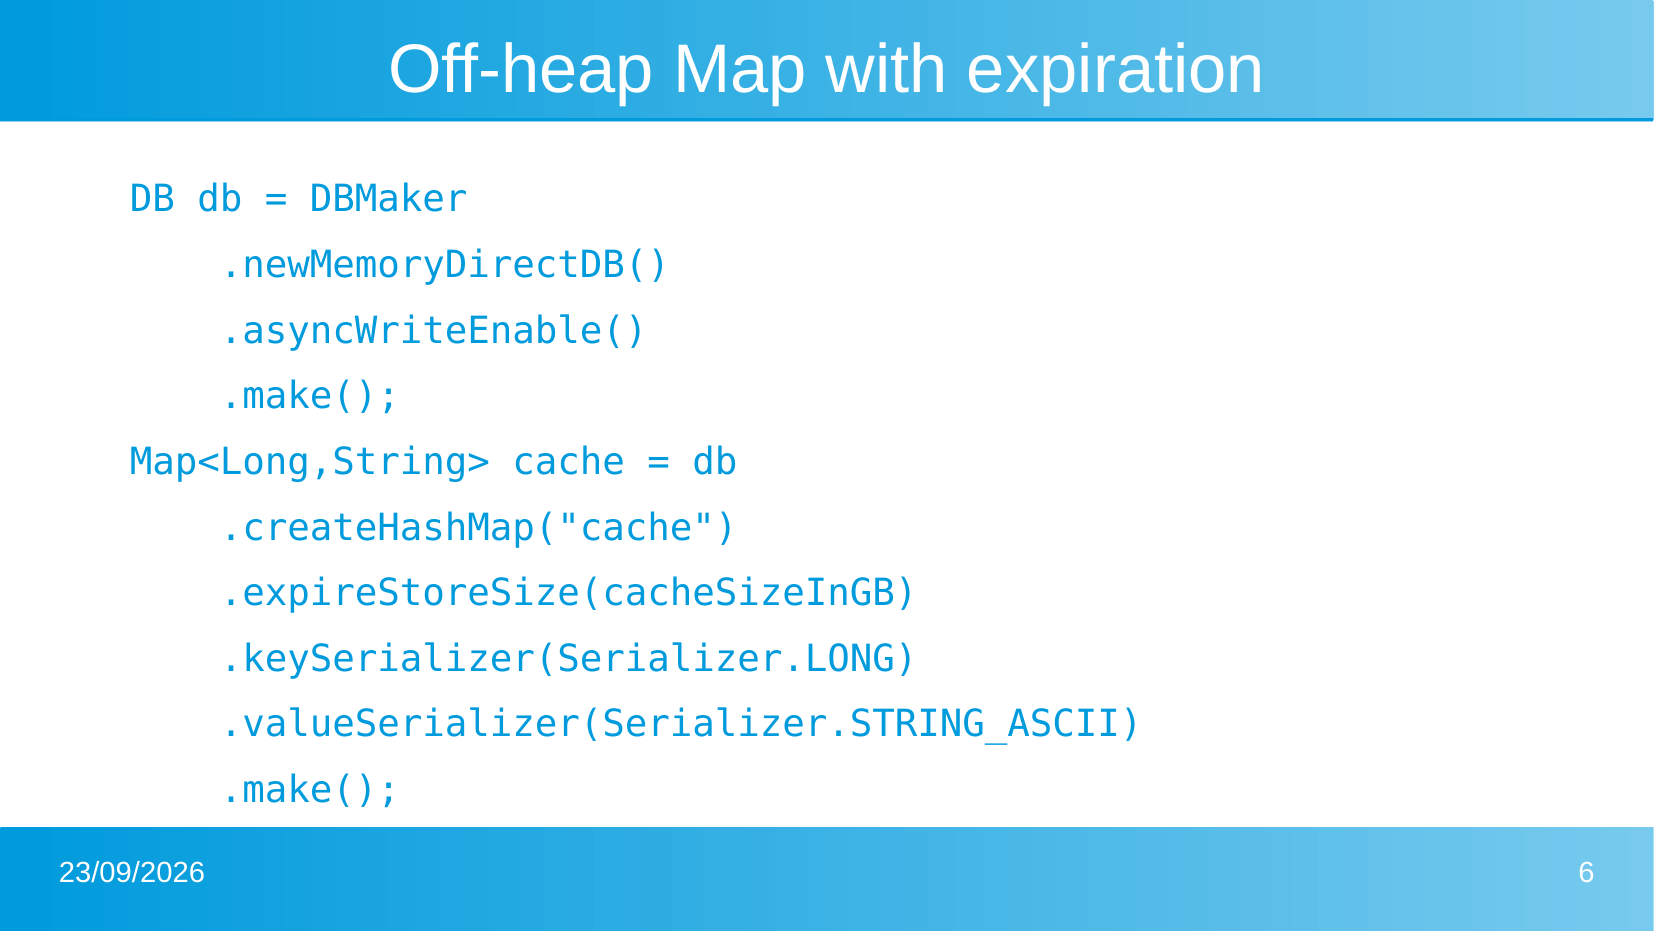

# Off-heap Map with expiration
DB db = DBMaker
 .newMemoryDirectDB()
 .asyncWriteEnable()
 .make();
Map<Long,String> cache = db
 .createHashMap("cache")
 .expireStoreSize(cacheSizeInGB)
 .keySerializer(Serializer.LONG)
 .valueSerializer(Serializer.STRING_ASCII)
 .make();
6